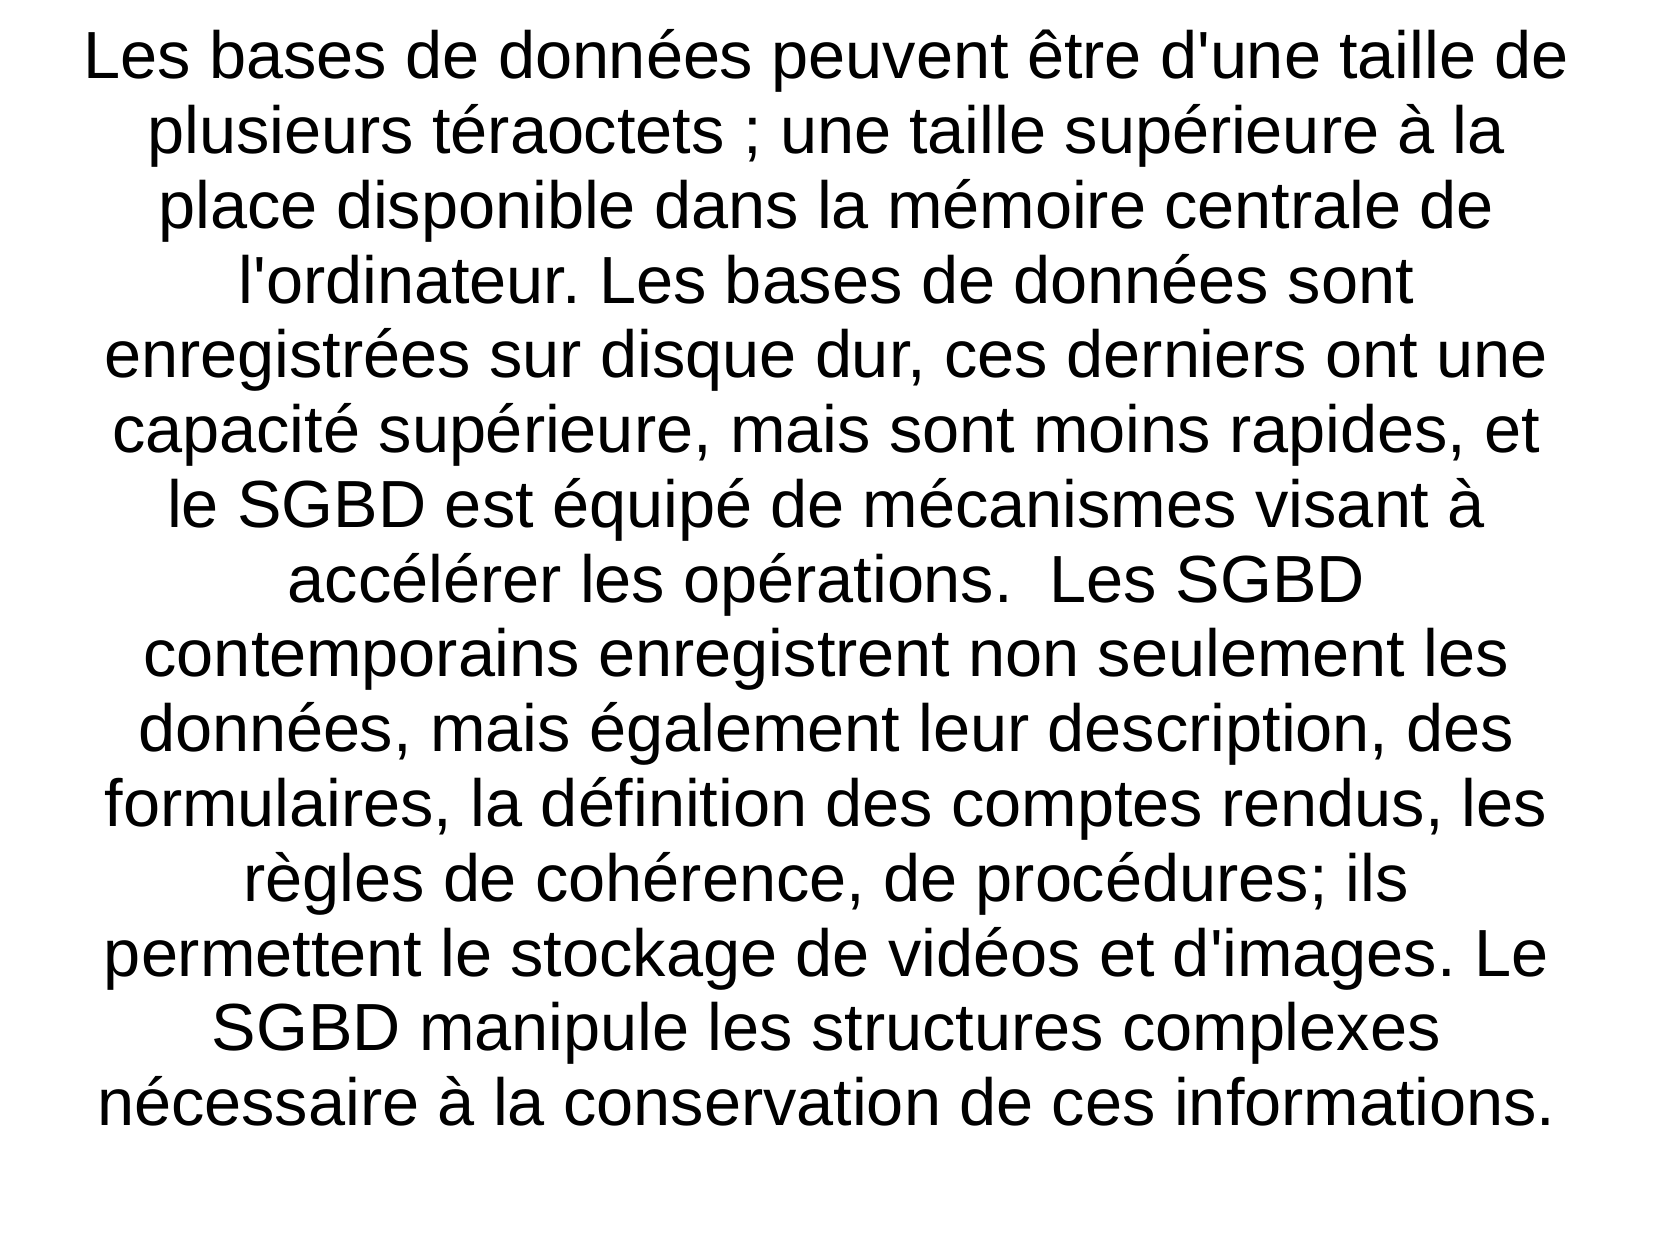

# Les bases de données peuvent être d'une taille de plusieurs téraoctets ; une taille supérieure à la place disponible dans la mémoire centrale de l'ordinateur. Les bases de données sont enregistrées sur disque dur, ces derniers ont une capacité supérieure, mais sont moins rapides, et le SGBD est équipé de mécanismes visant à accélérer les opérations. Les SGBD contemporains enregistrent non seulement les données, mais également leur description, des formulaires, la définition des comptes rendus, les règles de cohérence, de procédures; ils permettent le stockage de vidéos et d'images. Le SGBD manipule les structures complexes nécessaire à la conservation de ces informations.